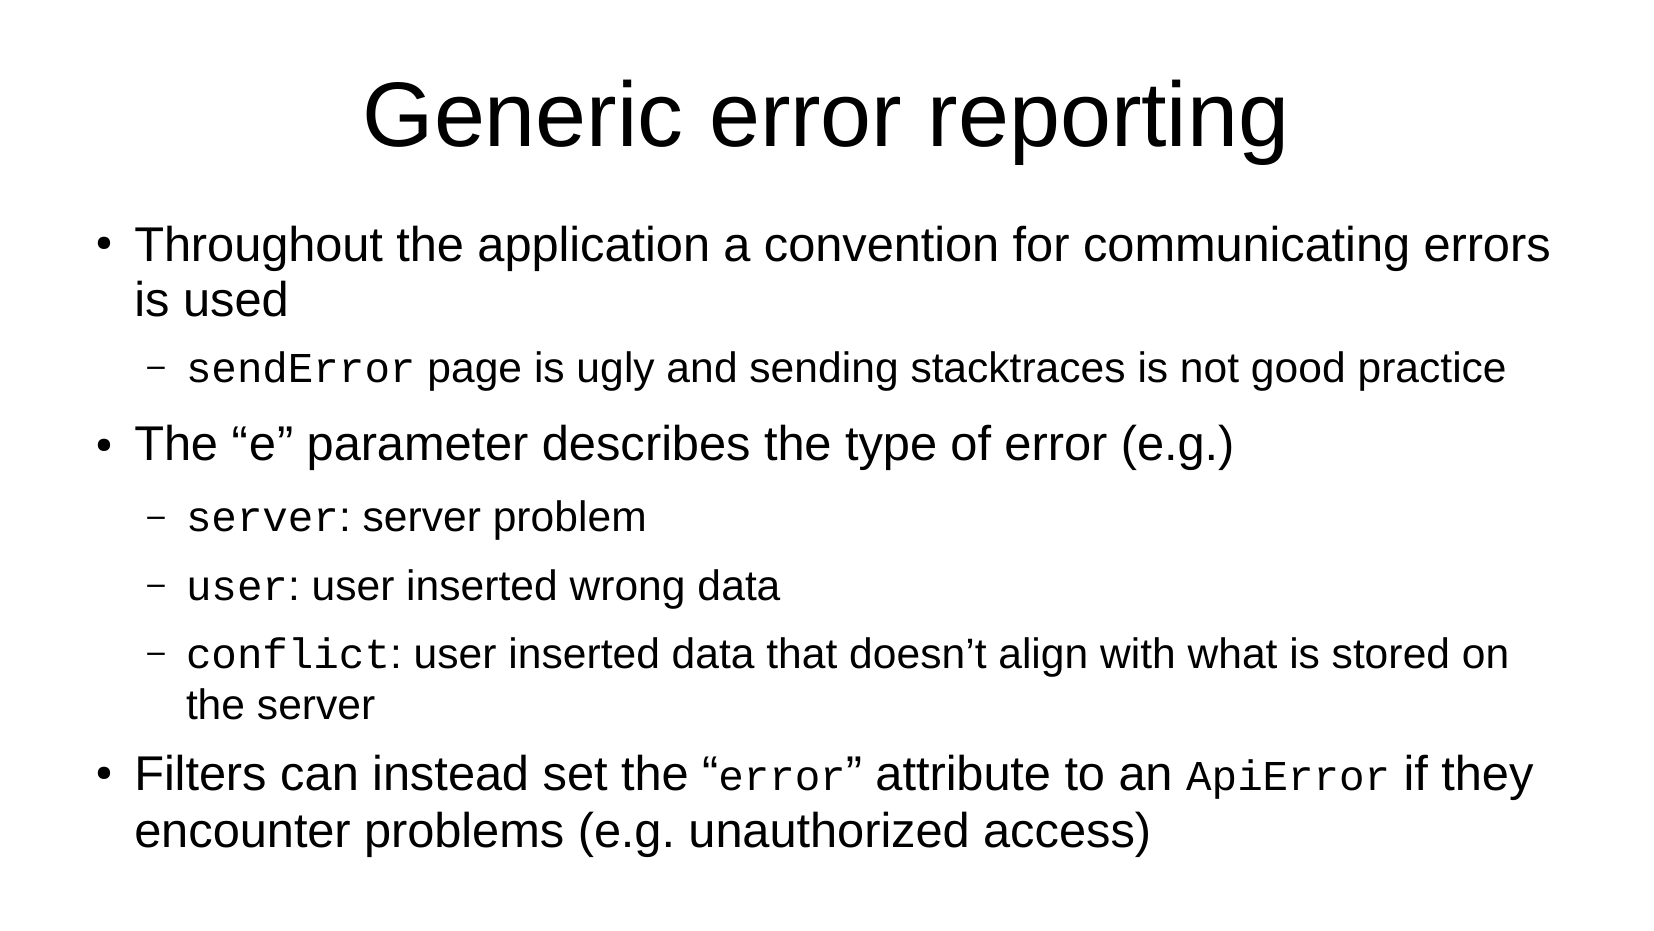

# Generic error reporting
Throughout the application a convention for communicating errors is used
sendError page is ugly and sending stacktraces is not good practice
The “e” parameter describes the type of error (e.g.)
server: server problem
user: user inserted wrong data
conflict: user inserted data that doesn’t align with what is stored on the server
Filters can instead set the “error” attribute to an ApiError if they encounter problems (e.g. unauthorized access)